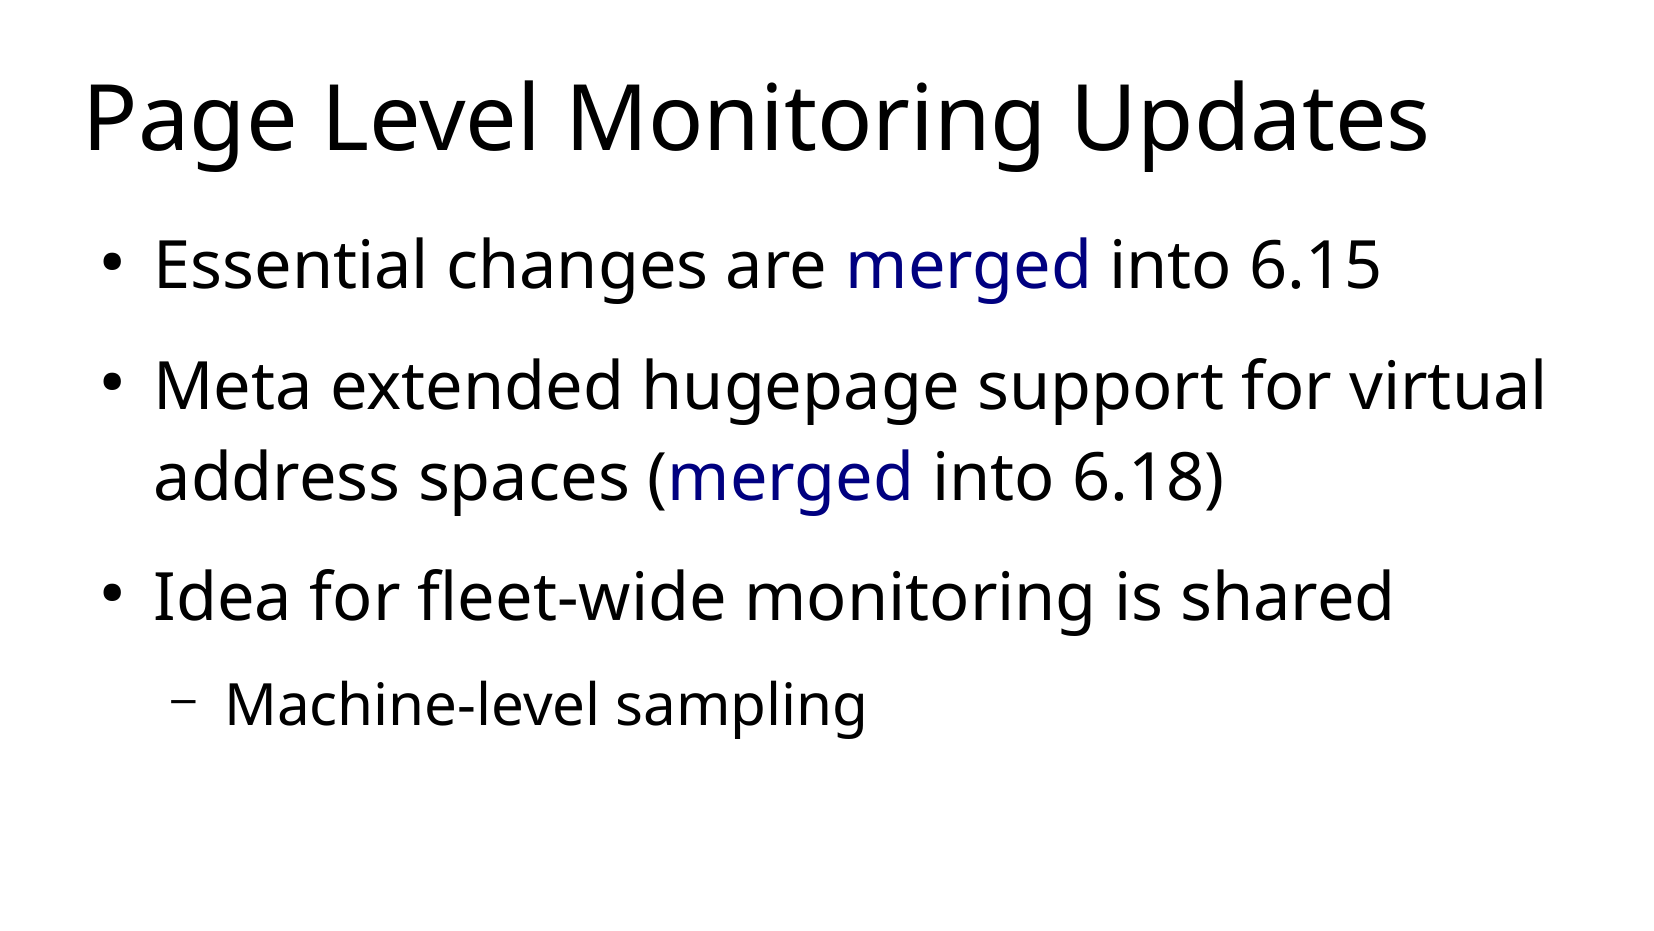

# Page Level Monitoring Updates
Essential changes are merged into 6.15
Meta extended hugepage support for virtual address spaces (merged into 6.18)
Idea for fleet-wide monitoring is shared
Machine-level sampling